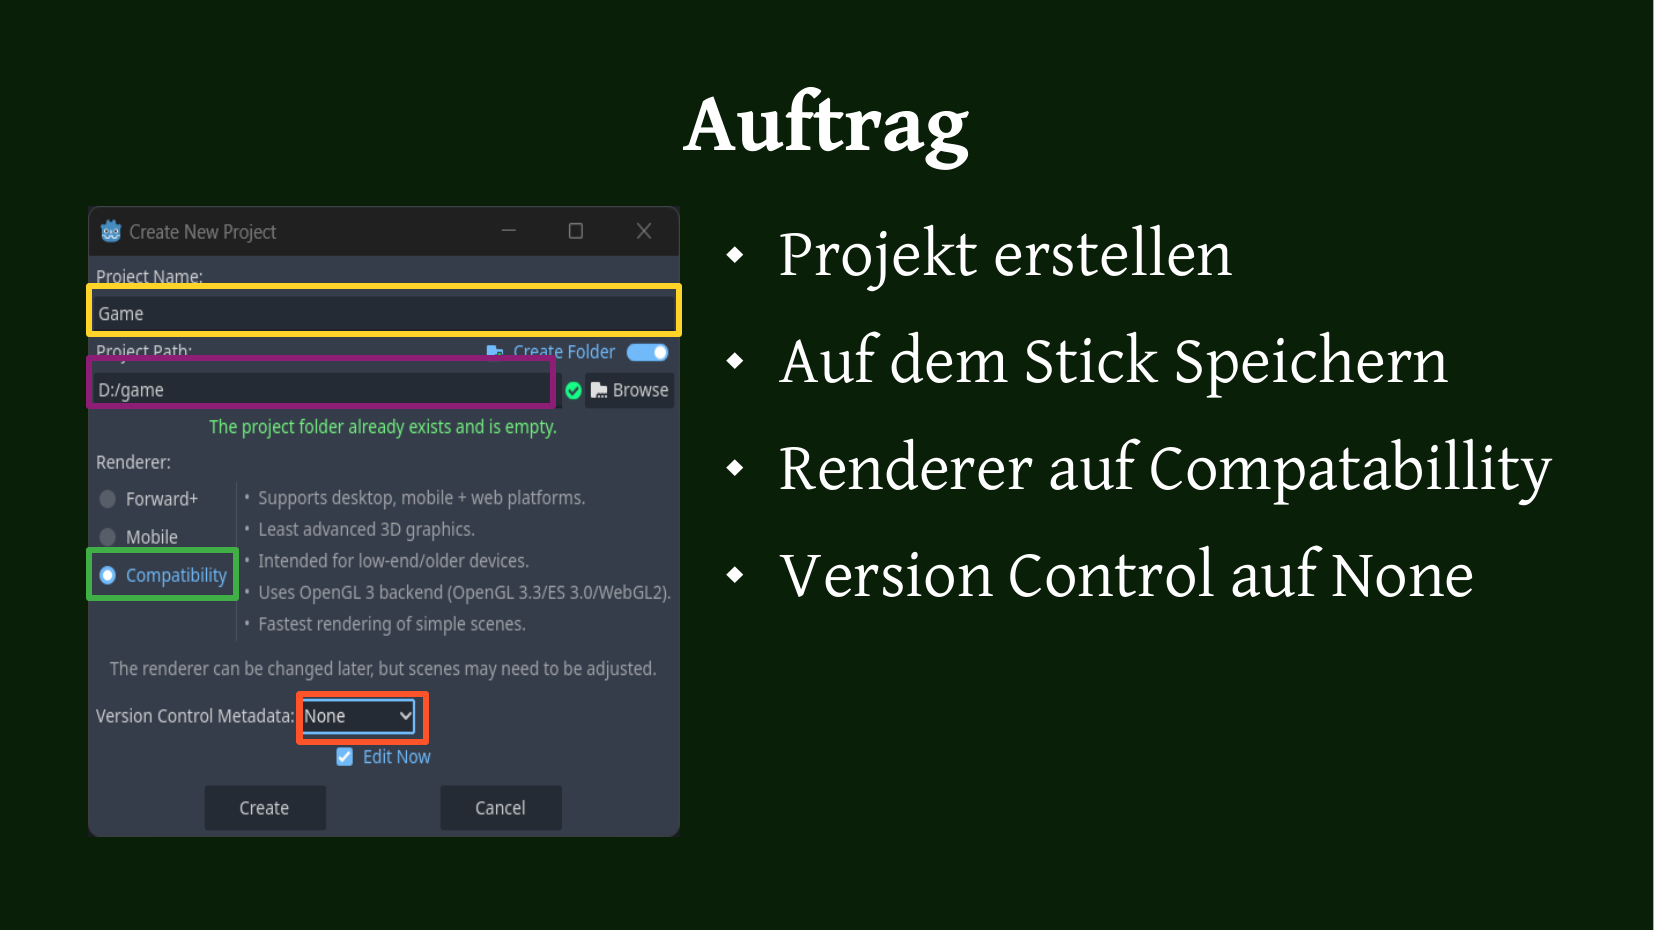

# Auftrag
Projekt erstellen
Auf dem Stick Speichern
Renderer auf Compatabillity
Version Control auf None